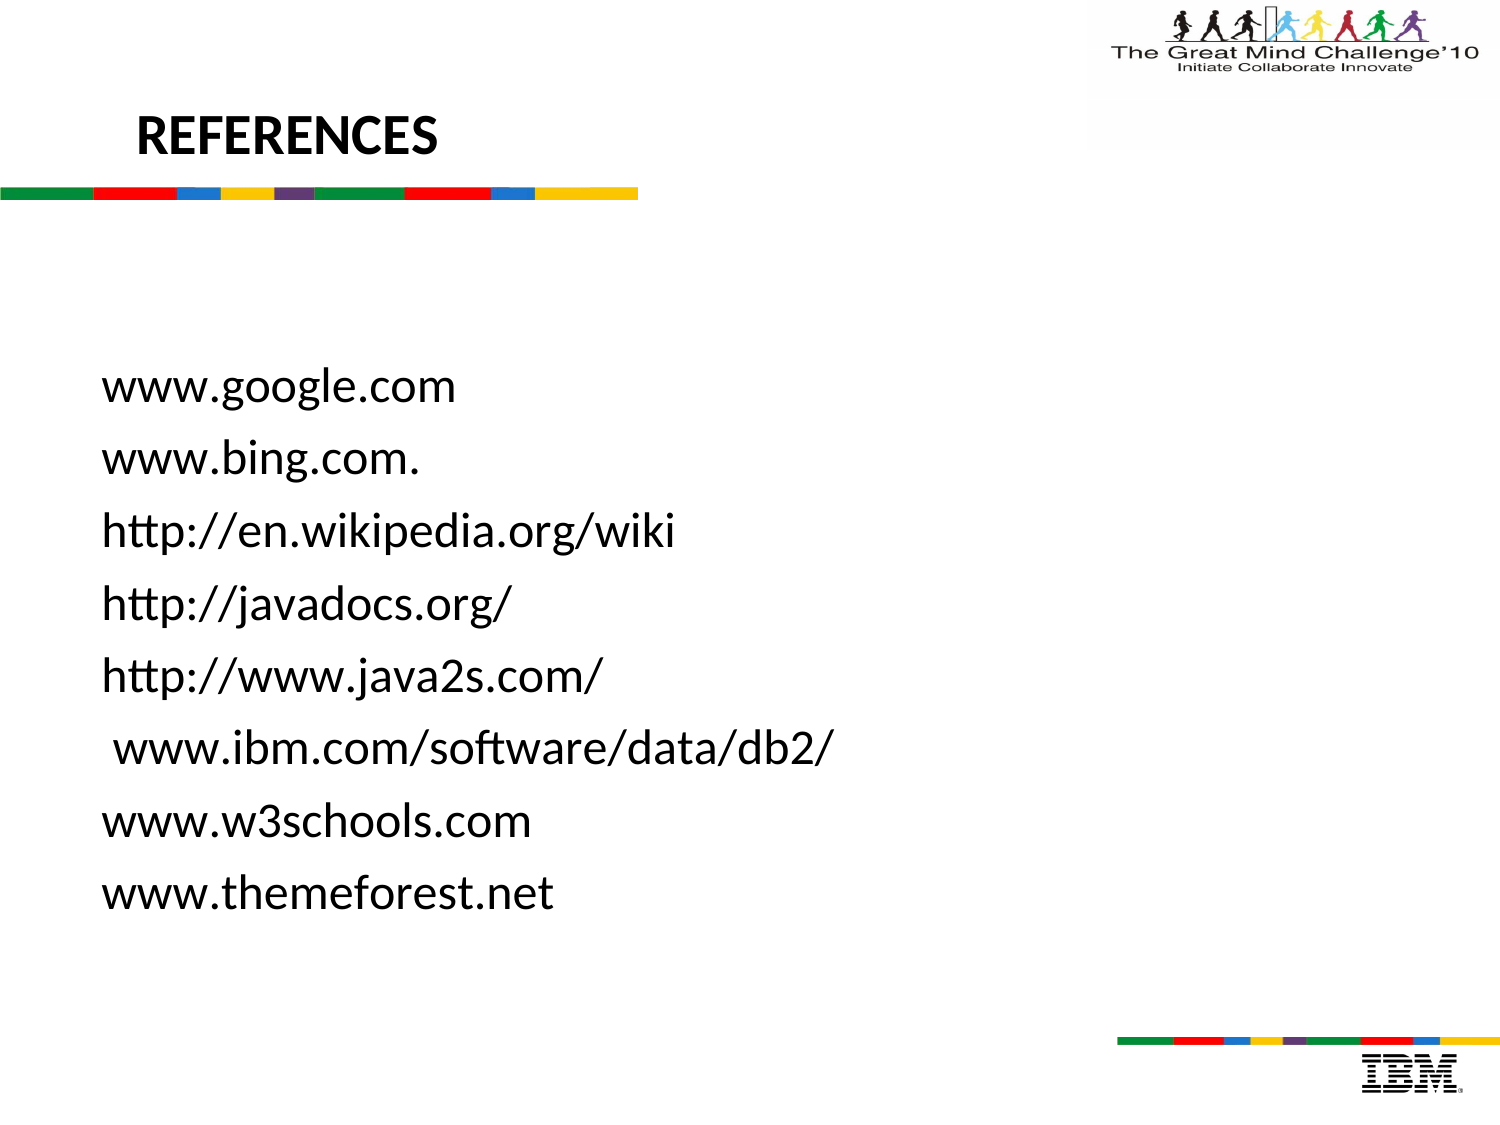

REFERENCES
 www.google.com
 www.bing.com.
 http://en.wikipedia.org/wiki
 http://javadocs.org/
 http://www.java2s.com/
 www.ibm.com/software/data/db2/
 www.w3schools.com
 www.themeforest.net